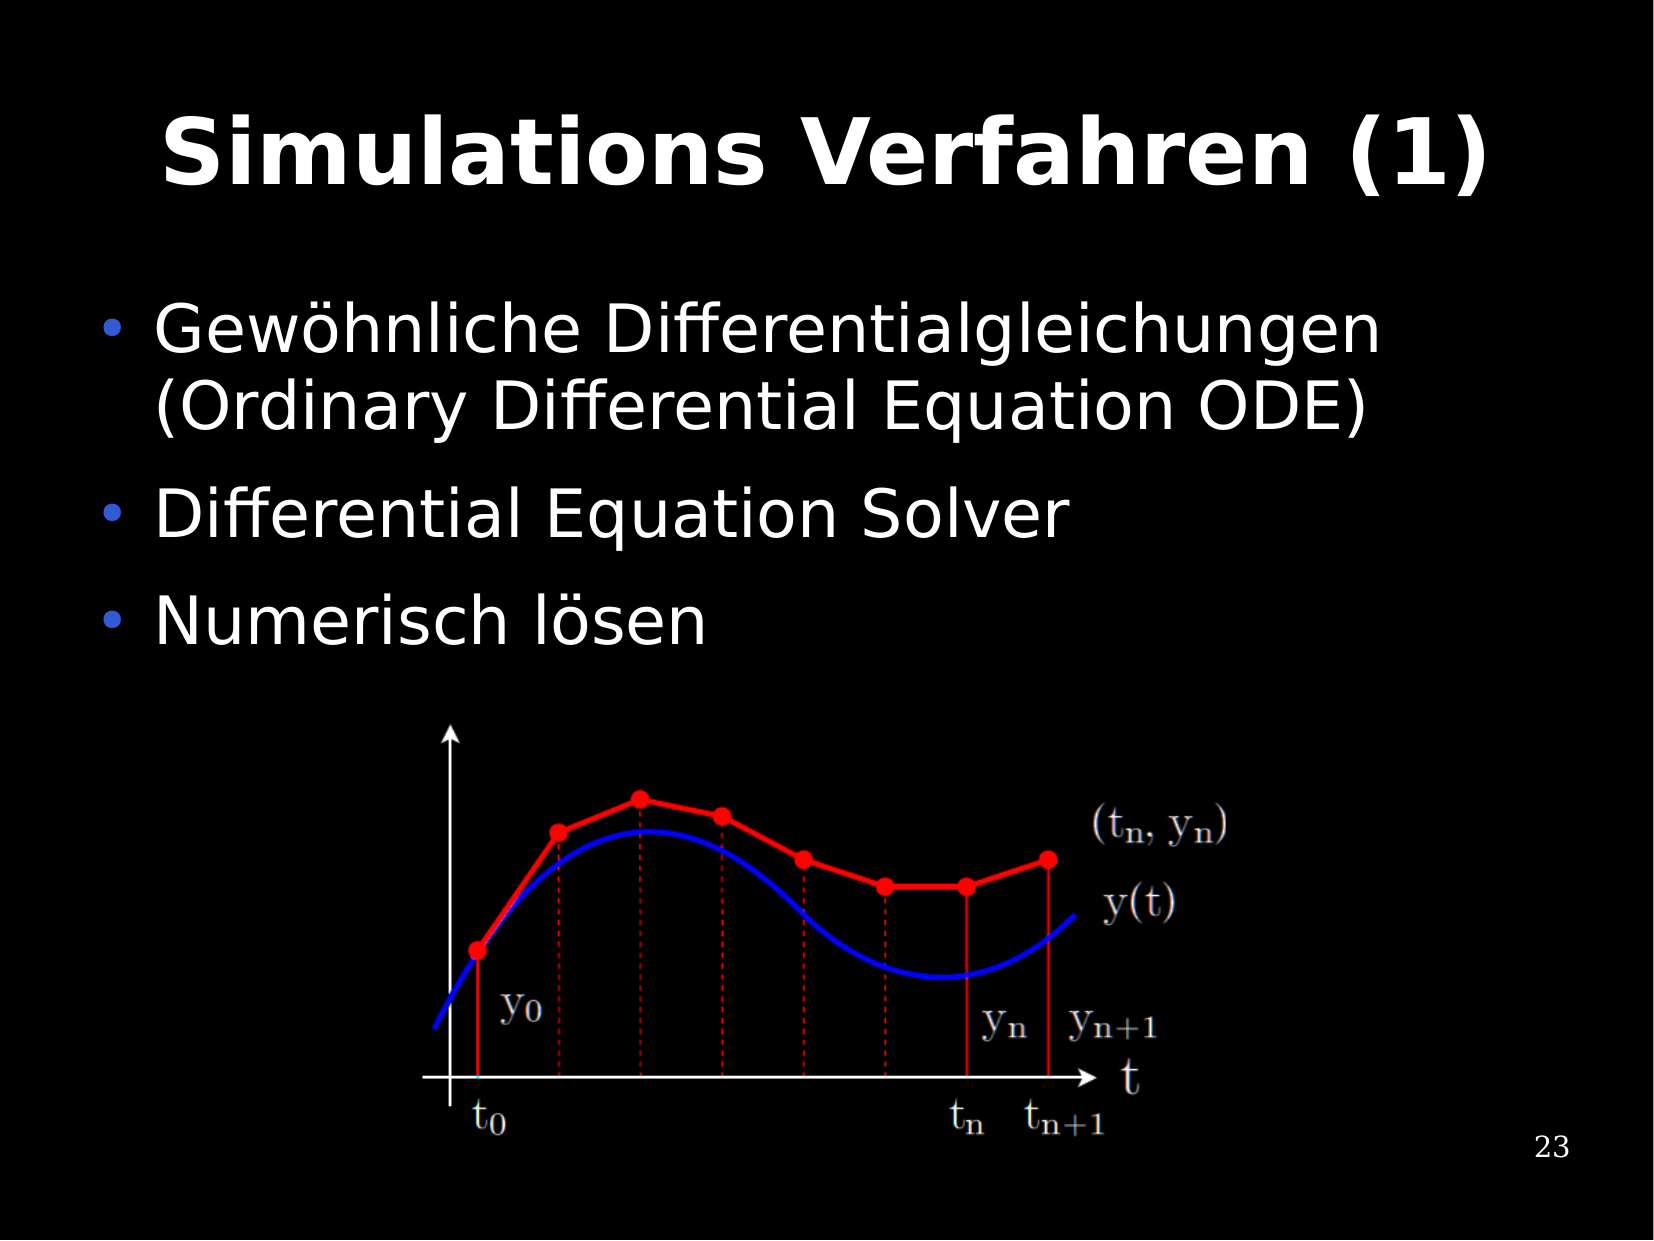

# Simulations Verfahren (1)
Gewöhnliche Differentialgleichungen (Ordinary Differential Equation ODE)
Differential Equation Solver
Numerisch lösen
23